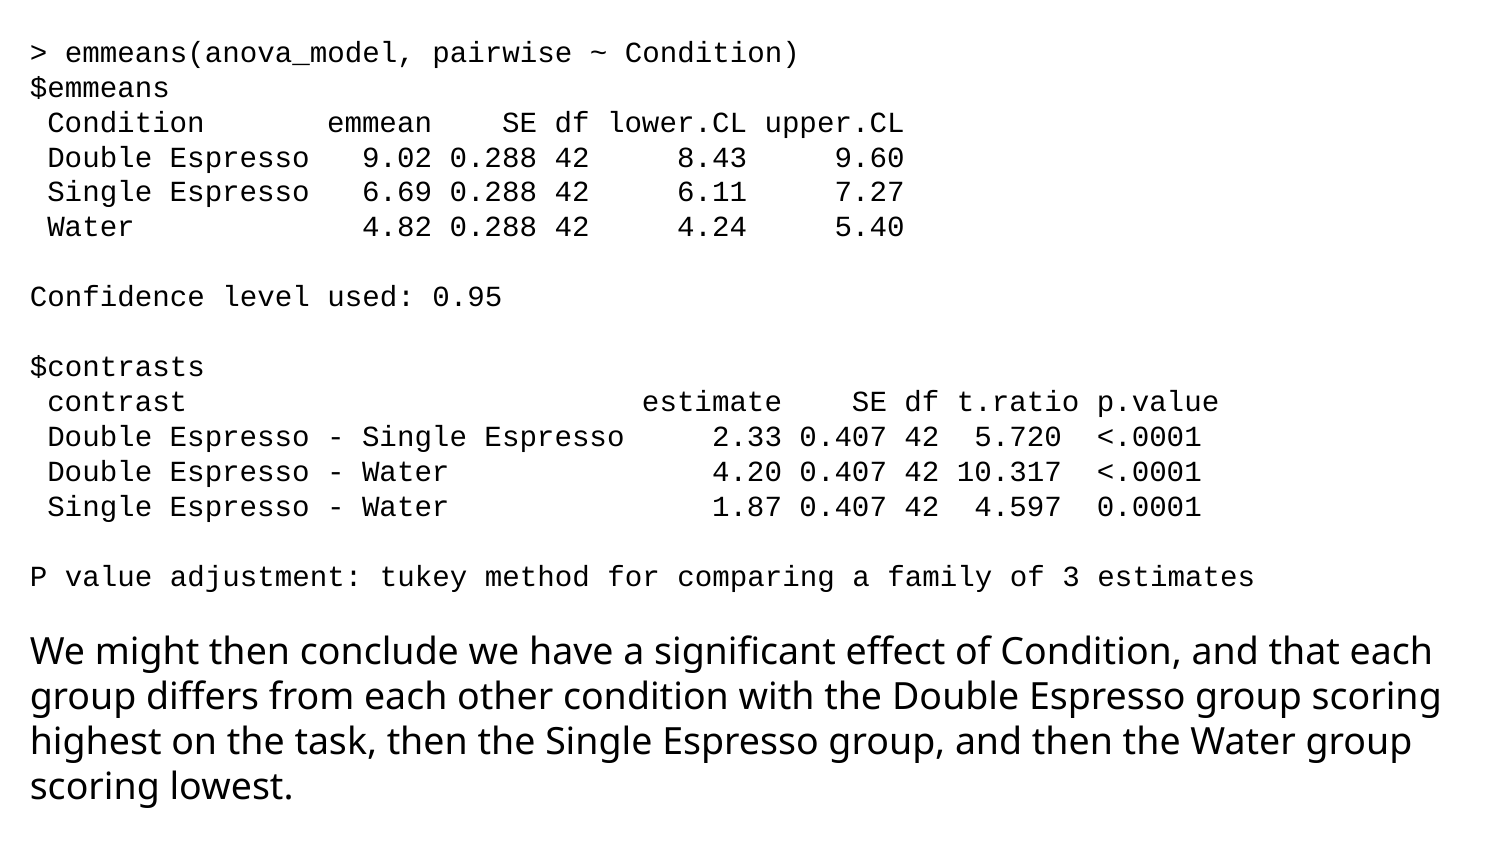

> emmeans(anova_model, pairwise ~ Condition)
$emmeans
 Condition emmean SE df lower.CL upper.CL
 Double Espresso 9.02 0.288 42 8.43 9.60
 Single Espresso 6.69 0.288 42 6.11 7.27
 Water 4.82 0.288 42 4.24 5.40
Confidence level used: 0.95
$contrasts
 contrast estimate SE df t.ratio p.value
 Double Espresso - Single Espresso 2.33 0.407 42 5.720 <.0001
 Double Espresso - Water 4.20 0.407 42 10.317 <.0001
 Single Espresso - Water 1.87 0.407 42 4.597 0.0001
P value adjustment: tukey method for comparing a family of 3 estimates
We might then conclude we have a significant effect of Condition, and that each group differs from each other condition with the Double Espresso group scoring highest on the task, then the Single Espresso group, and then the Water group scoring lowest.